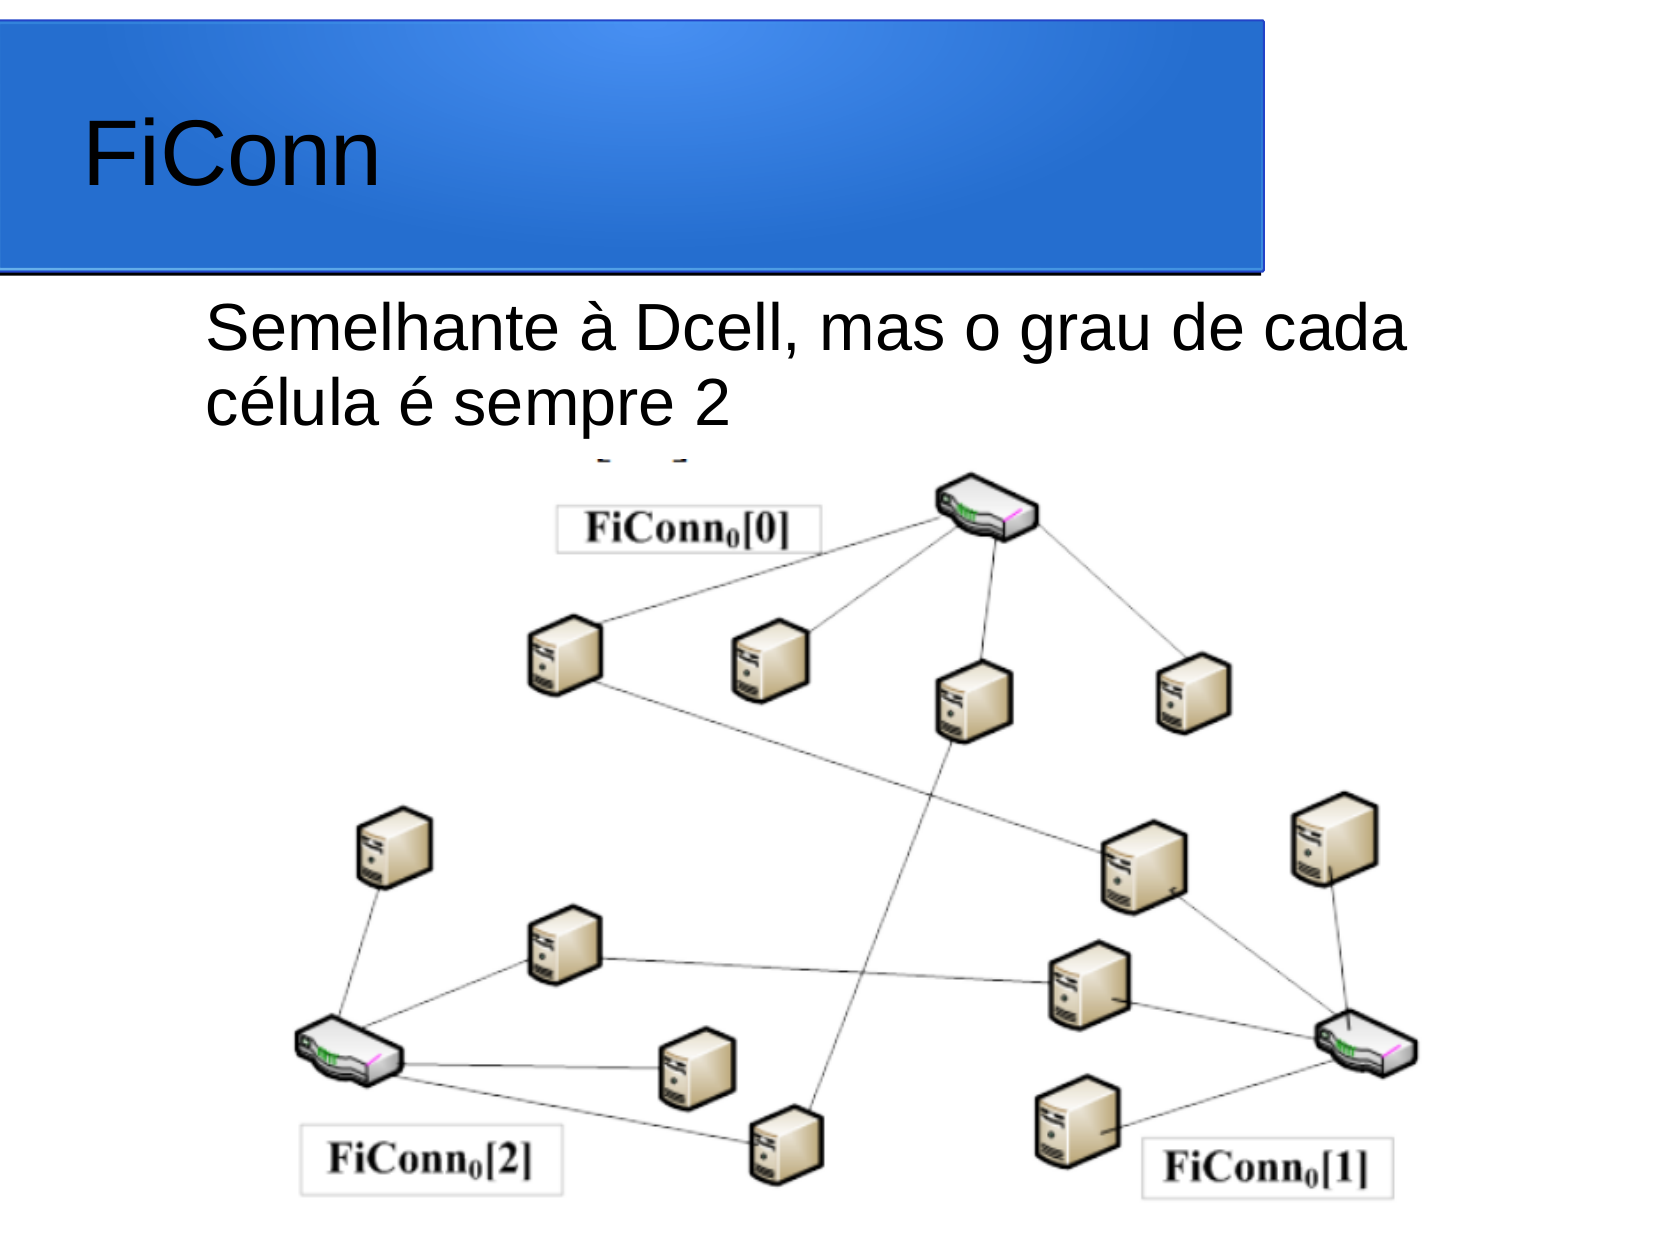

# FiConn
Semelhante à Dcell, mas o grau de cada célula é sempre 2